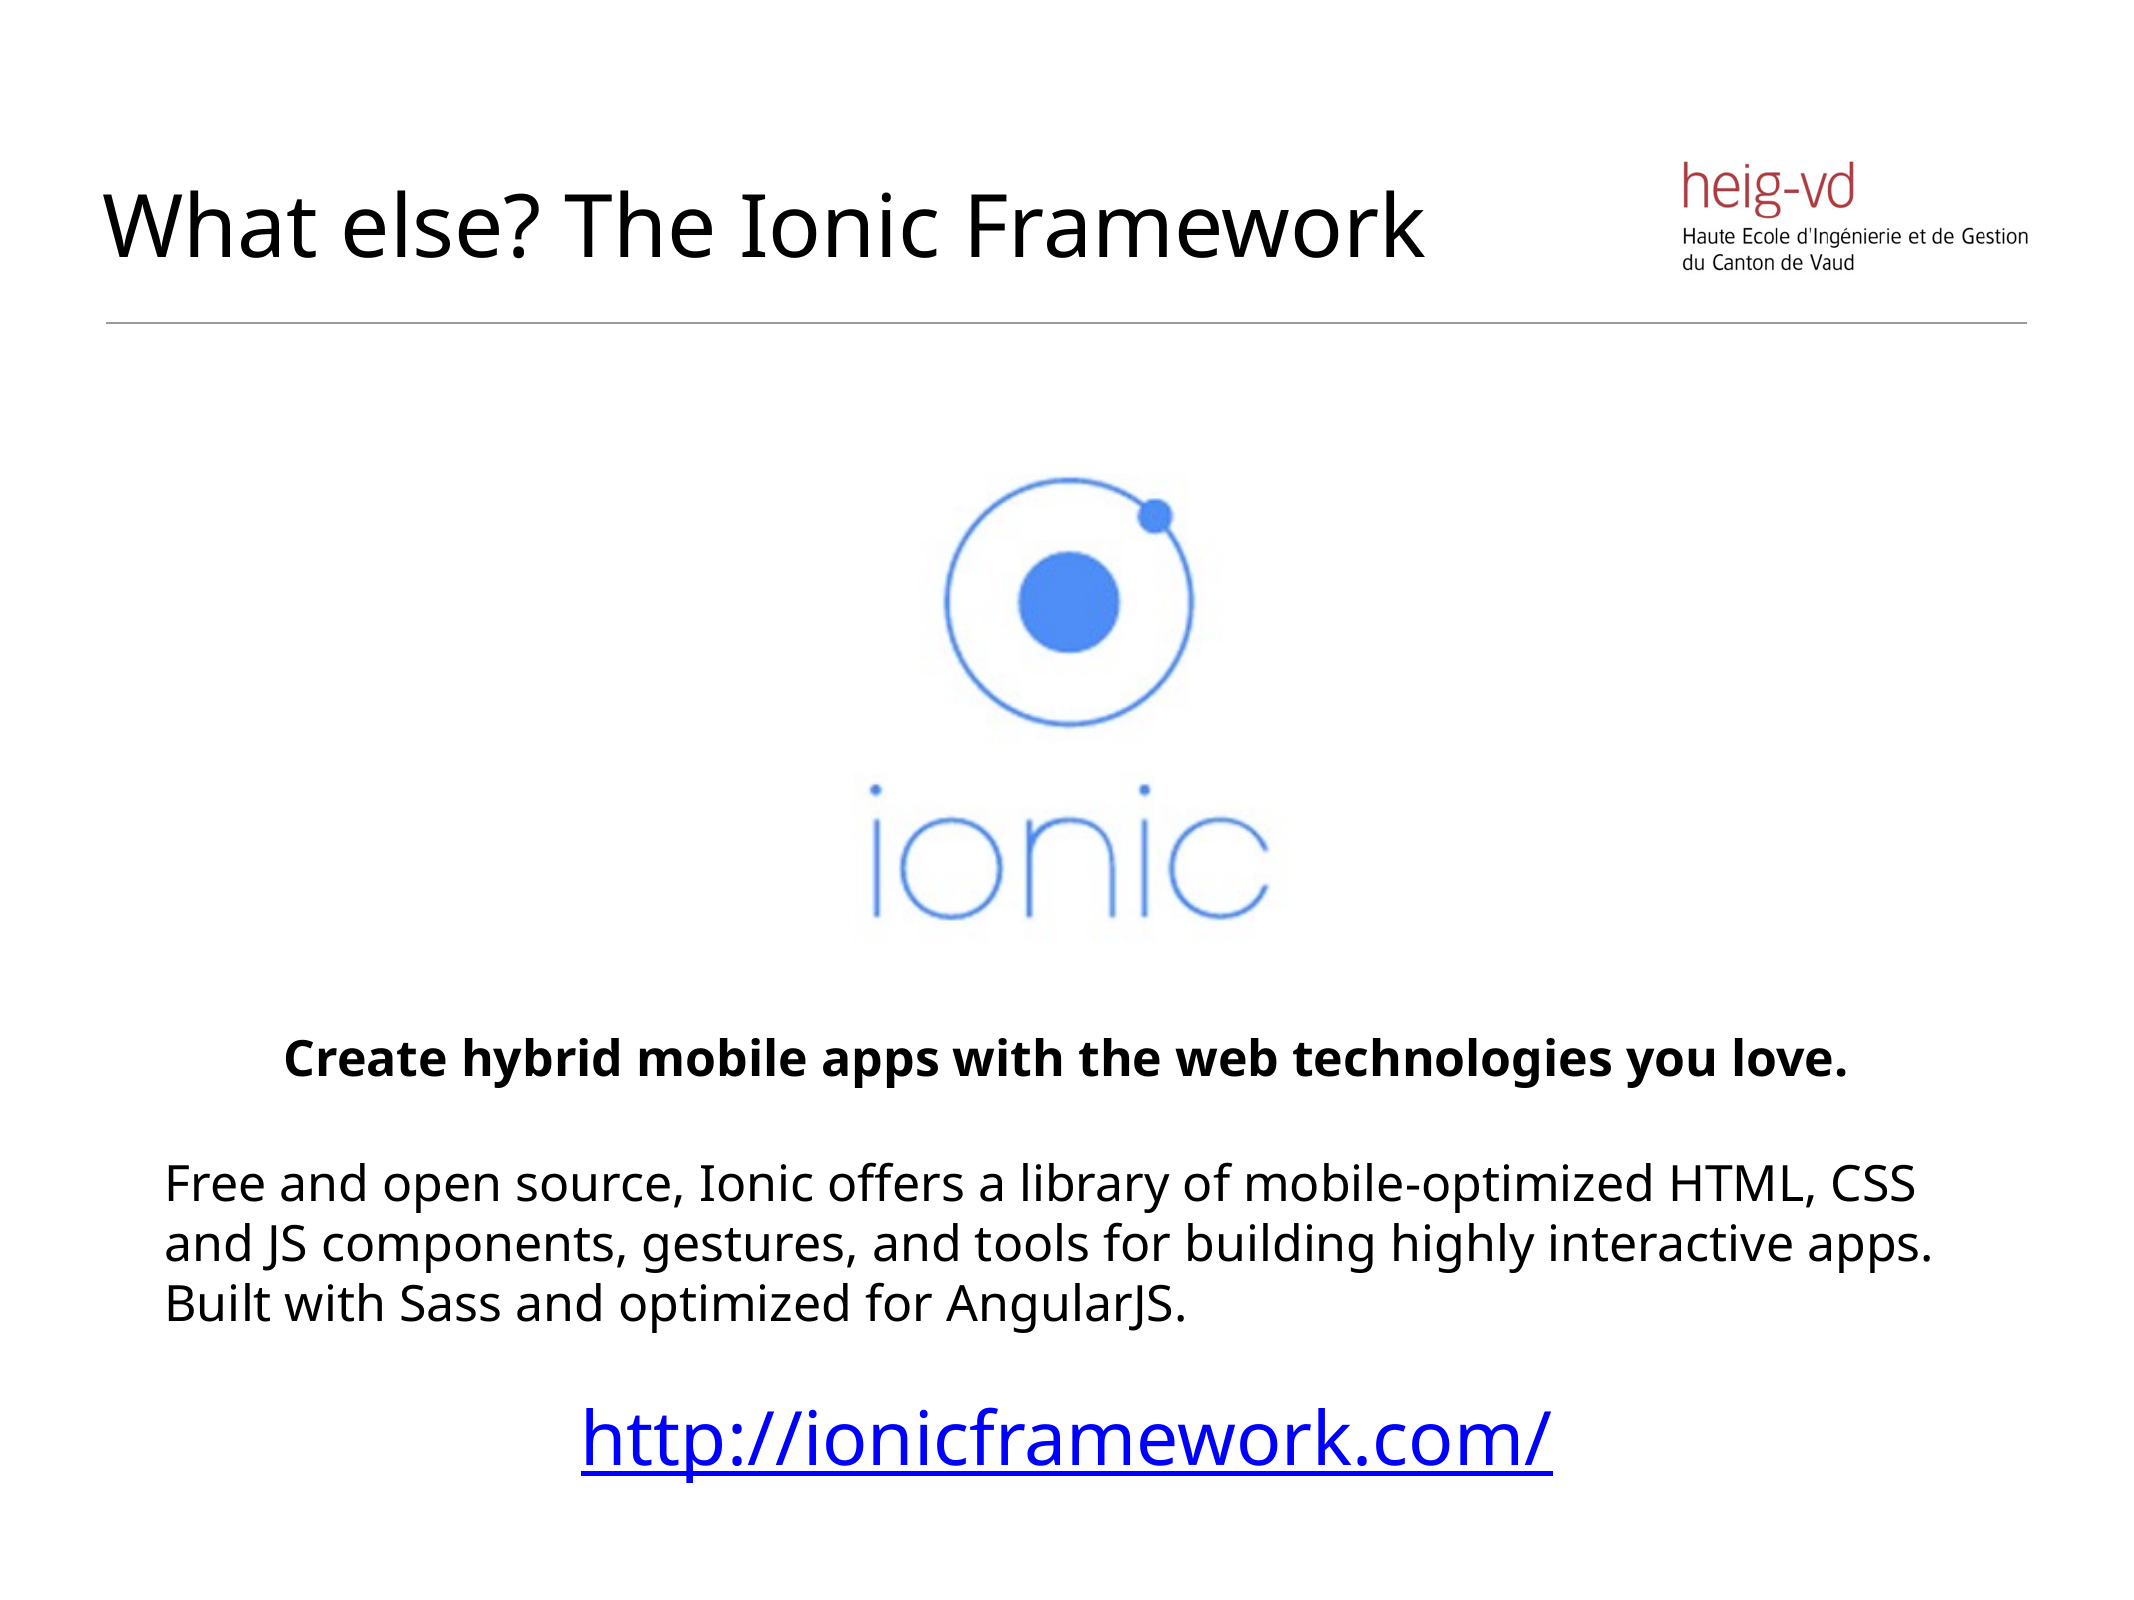

# What else? The Ionic Framework
Create hybrid mobile apps with the web technologies you love.
Free and open source, Ionic offers a library of mobile-optimized HTML, CSS and JS components, gestures, and tools for building highly interactive apps. Built with Sass and optimized for AngularJS.
http://ionicframework.com/